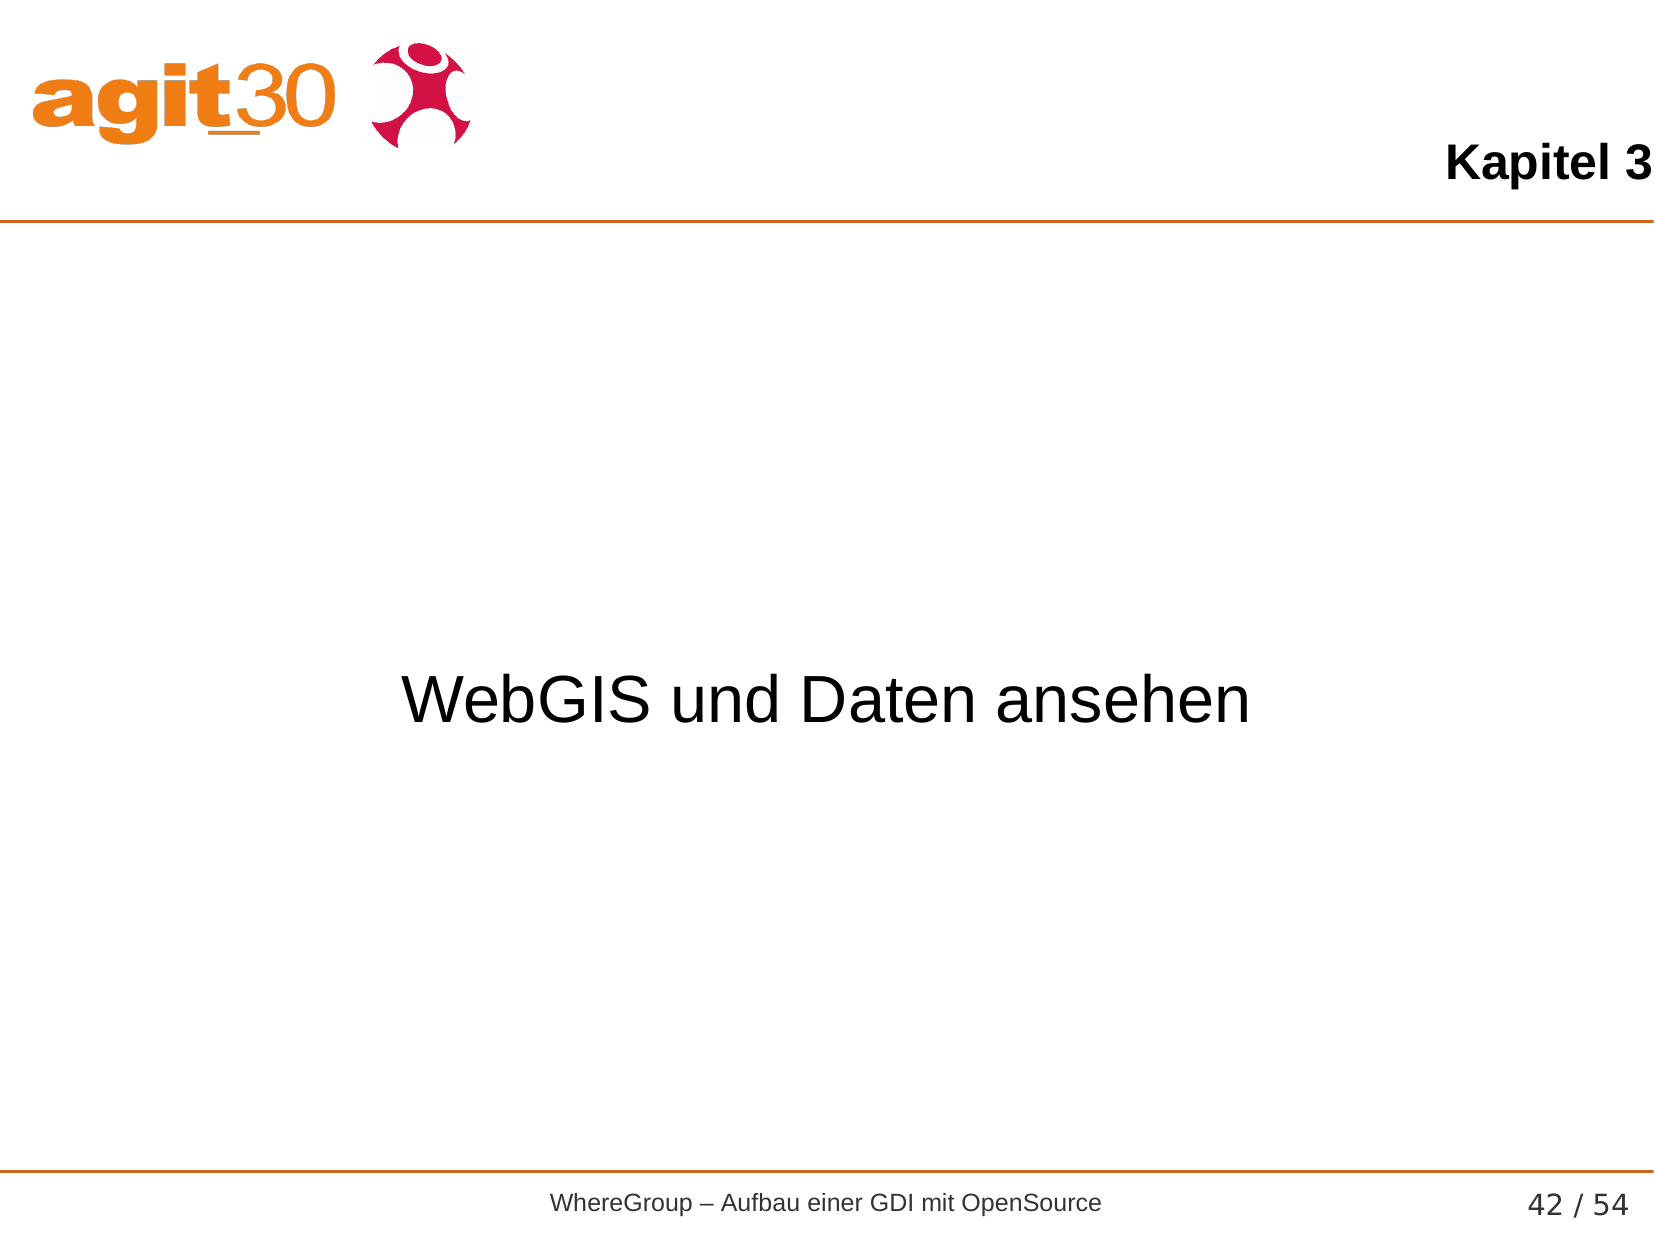

# Kapitel 3
WebGIS und Daten ansehen